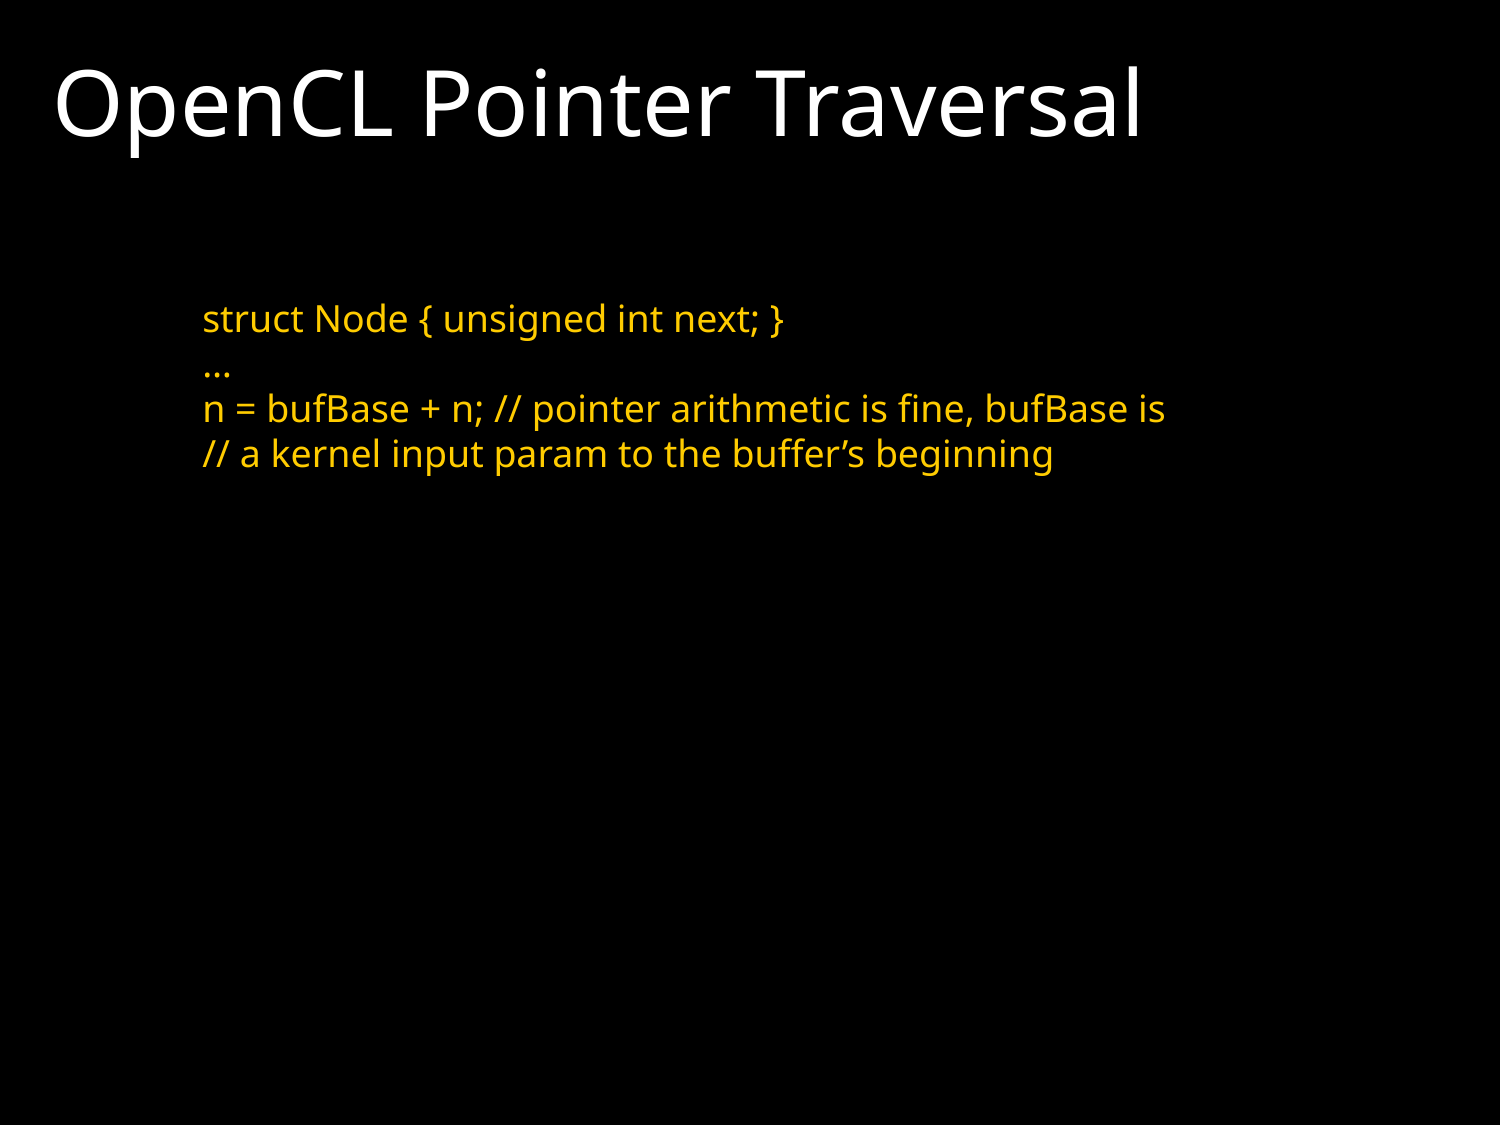

OpenCL Pointer Traversal
struct Node { unsigned int next; }
…
n = bufBase + n; // pointer arithmetic is fine, bufBase is
// a kernel input param to the buffer’s beginning